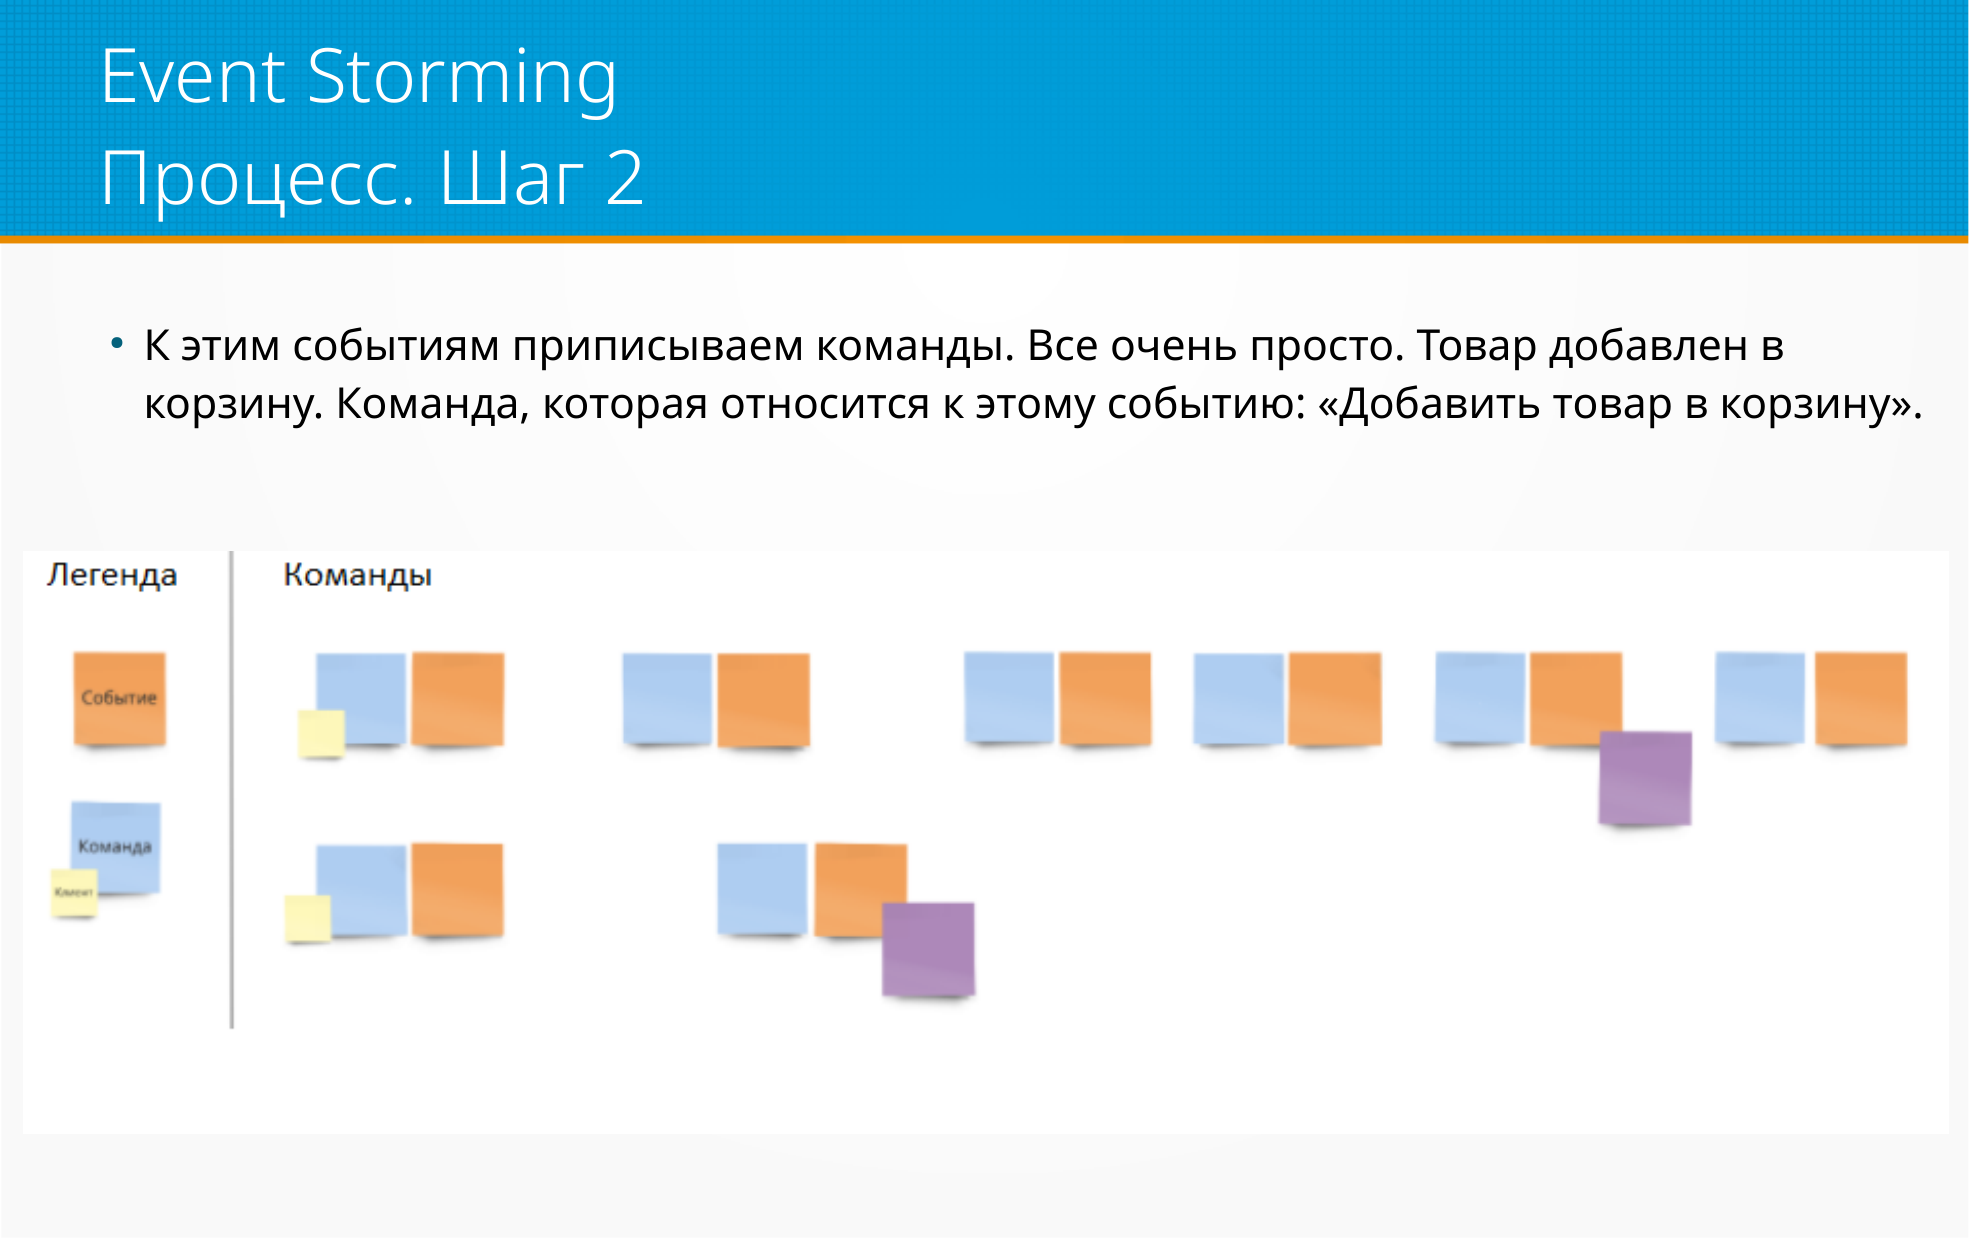

# Event Storming Процесс. Шаг 2
К этим событиям приписываем команды. Все очень просто. Товар добавлен в корзину. Команда, которая относится к этому событию: «Добавить товар в корзину».